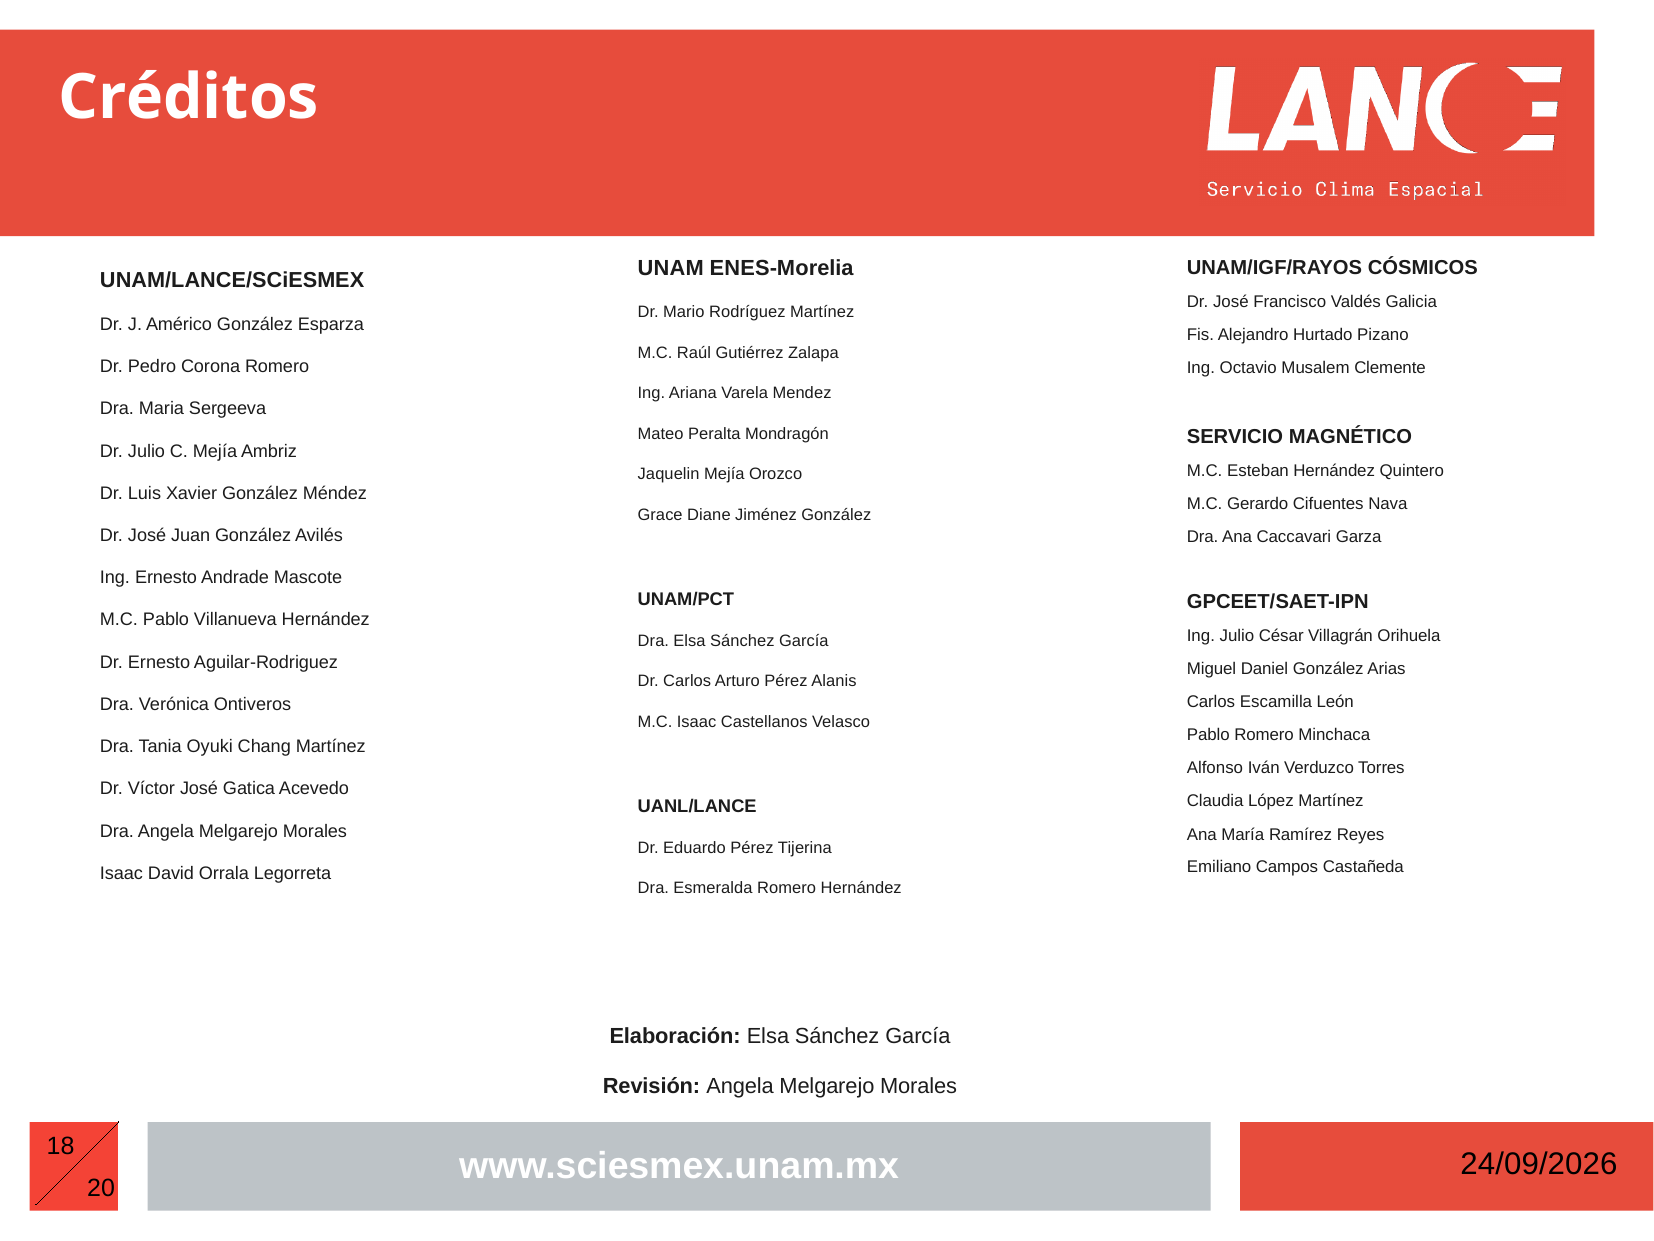

Créditos
UNAM ENES-Morelia
Dr. Mario Rodríguez Martínez
M.C. Raúl Gutiérrez Zalapa
Ing. Ariana Varela Mendez
Mateo Peralta Mondragón
Jaquelin Mejía Orozco
Grace Diane Jiménez González
UNAM/PCT
Dra. Elsa Sánchez García
Dr. Carlos Arturo Pérez Alanis
M.C. Isaac Castellanos Velasco
UANL/LANCE
Dr. Eduardo Pérez Tijerina
Dra. Esmeralda Romero Hernández
UNAM/IGF/RAYOS CÓSMICOS
Dr. José Francisco Valdés Galicia
Fis. Alejandro Hurtado Pizano
Ing. Octavio Musalem Clemente
SERVICIO MAGNÉTICO
M.C. Esteban Hernández Quintero
M.C. Gerardo Cifuentes Nava
Dra. Ana Caccavari Garza
GPCEET/SAET-IPN
Ing. Julio César Villagrán Orihuela
Miguel Daniel González Arias
Carlos Escamilla León
Pablo Romero Minchaca
Alfonso Iván Verduzco Torres
Claudia López Martínez
Ana María Ramírez Reyes
Emiliano Campos Castañeda
UNAM/LANCE/SCiESMEX
Dr. J. Américo González Esparza
Dr. Pedro Corona Romero
Dra. Maria Sergeeva
Dr. Julio C. Mejía Ambriz
Dr. Luis Xavier González Méndez
Dr. José Juan González Avilés
Ing. Ernesto Andrade Mascote
M.C. Pablo Villanueva Hernández
Dr. Ernesto Aguilar-Rodriguez
Dra. Verónica Ontiveros
Dra. Tania Oyuki Chang Martínez
Dr. Víctor José Gatica Acevedo
Dra. Angela Melgarejo Morales
Isaac David Orrala Legorreta
Elaboración: Elsa Sánchez García
Revisión: Angela Melgarejo Morales
www.sciesmex.unam.mx
20